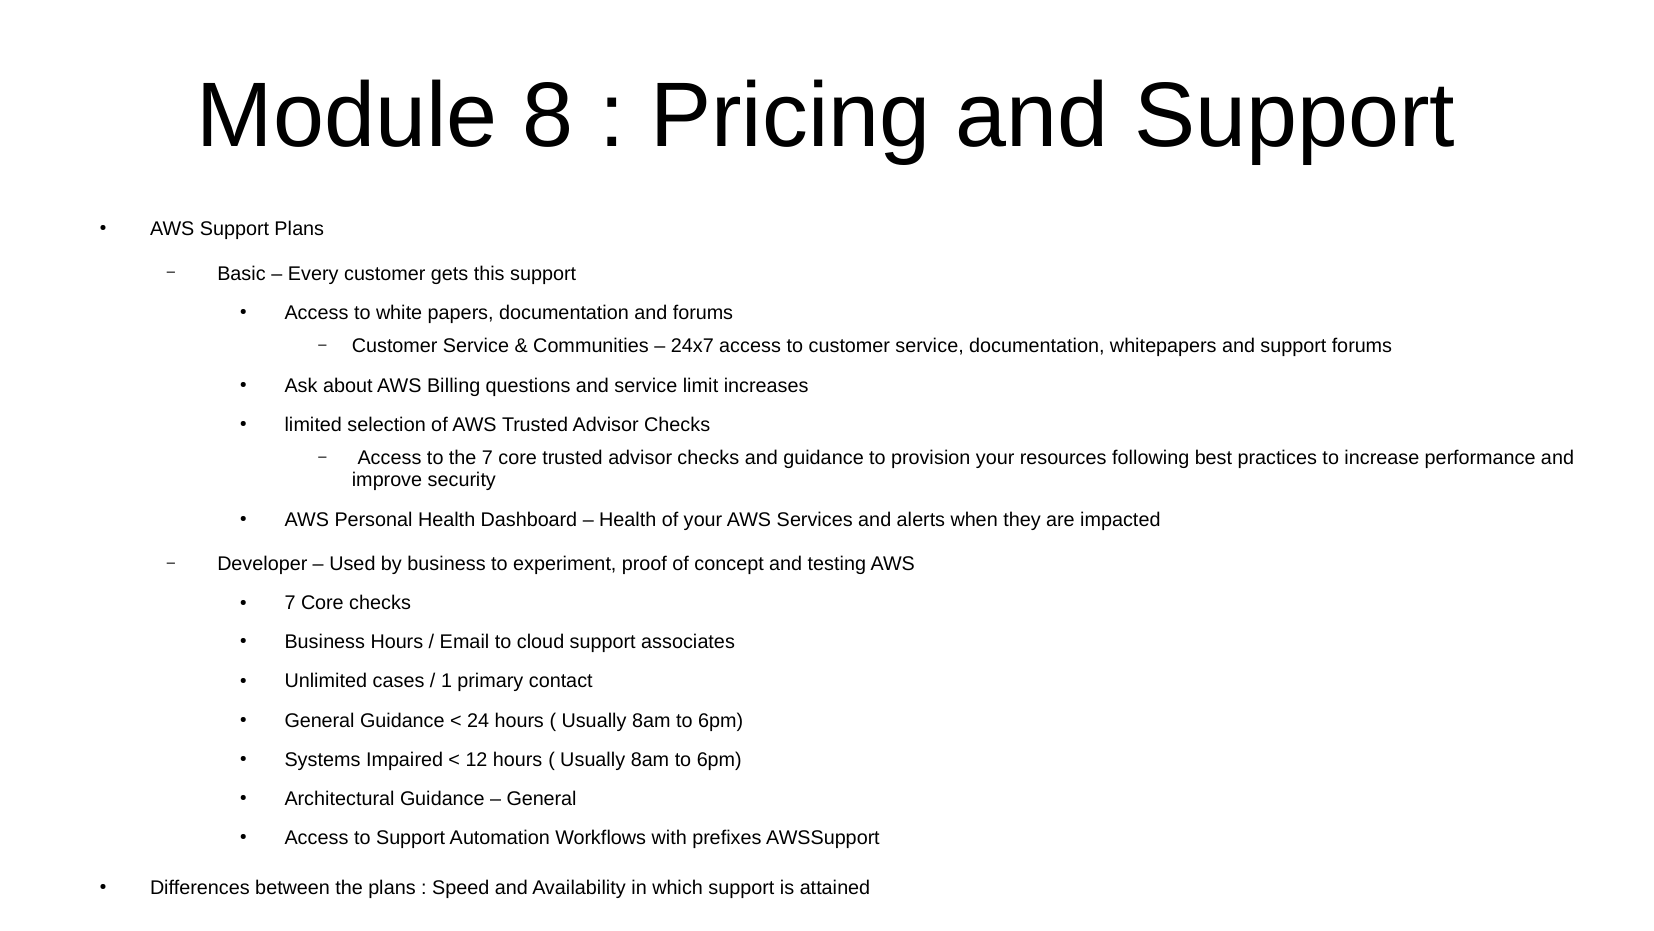

# Module 8 : Pricing and Support
AWS Support Plans
Basic – Every customer gets this support
Access to white papers, documentation and forums
Customer Service & Communities – 24x7 access to customer service, documentation, whitepapers and support forums
Ask about AWS Billing questions and service limit increases
limited selection of AWS Trusted Advisor Checks
 Access to the 7 core trusted advisor checks and guidance to provision your resources following best practices to increase performance and improve security
AWS Personal Health Dashboard – Health of your AWS Services and alerts when they are impacted
Developer – Used by business to experiment, proof of concept and testing AWS
7 Core checks
Business Hours / Email to cloud support associates
Unlimited cases / 1 primary contact
General Guidance < 24 hours ( Usually 8am to 6pm)
Systems Impaired < 12 hours ( Usually 8am to 6pm)
Architectural Guidance – General
Access to Support Automation Workflows with prefixes AWSSupport
Differences between the plans : Speed and Availability in which support is attained